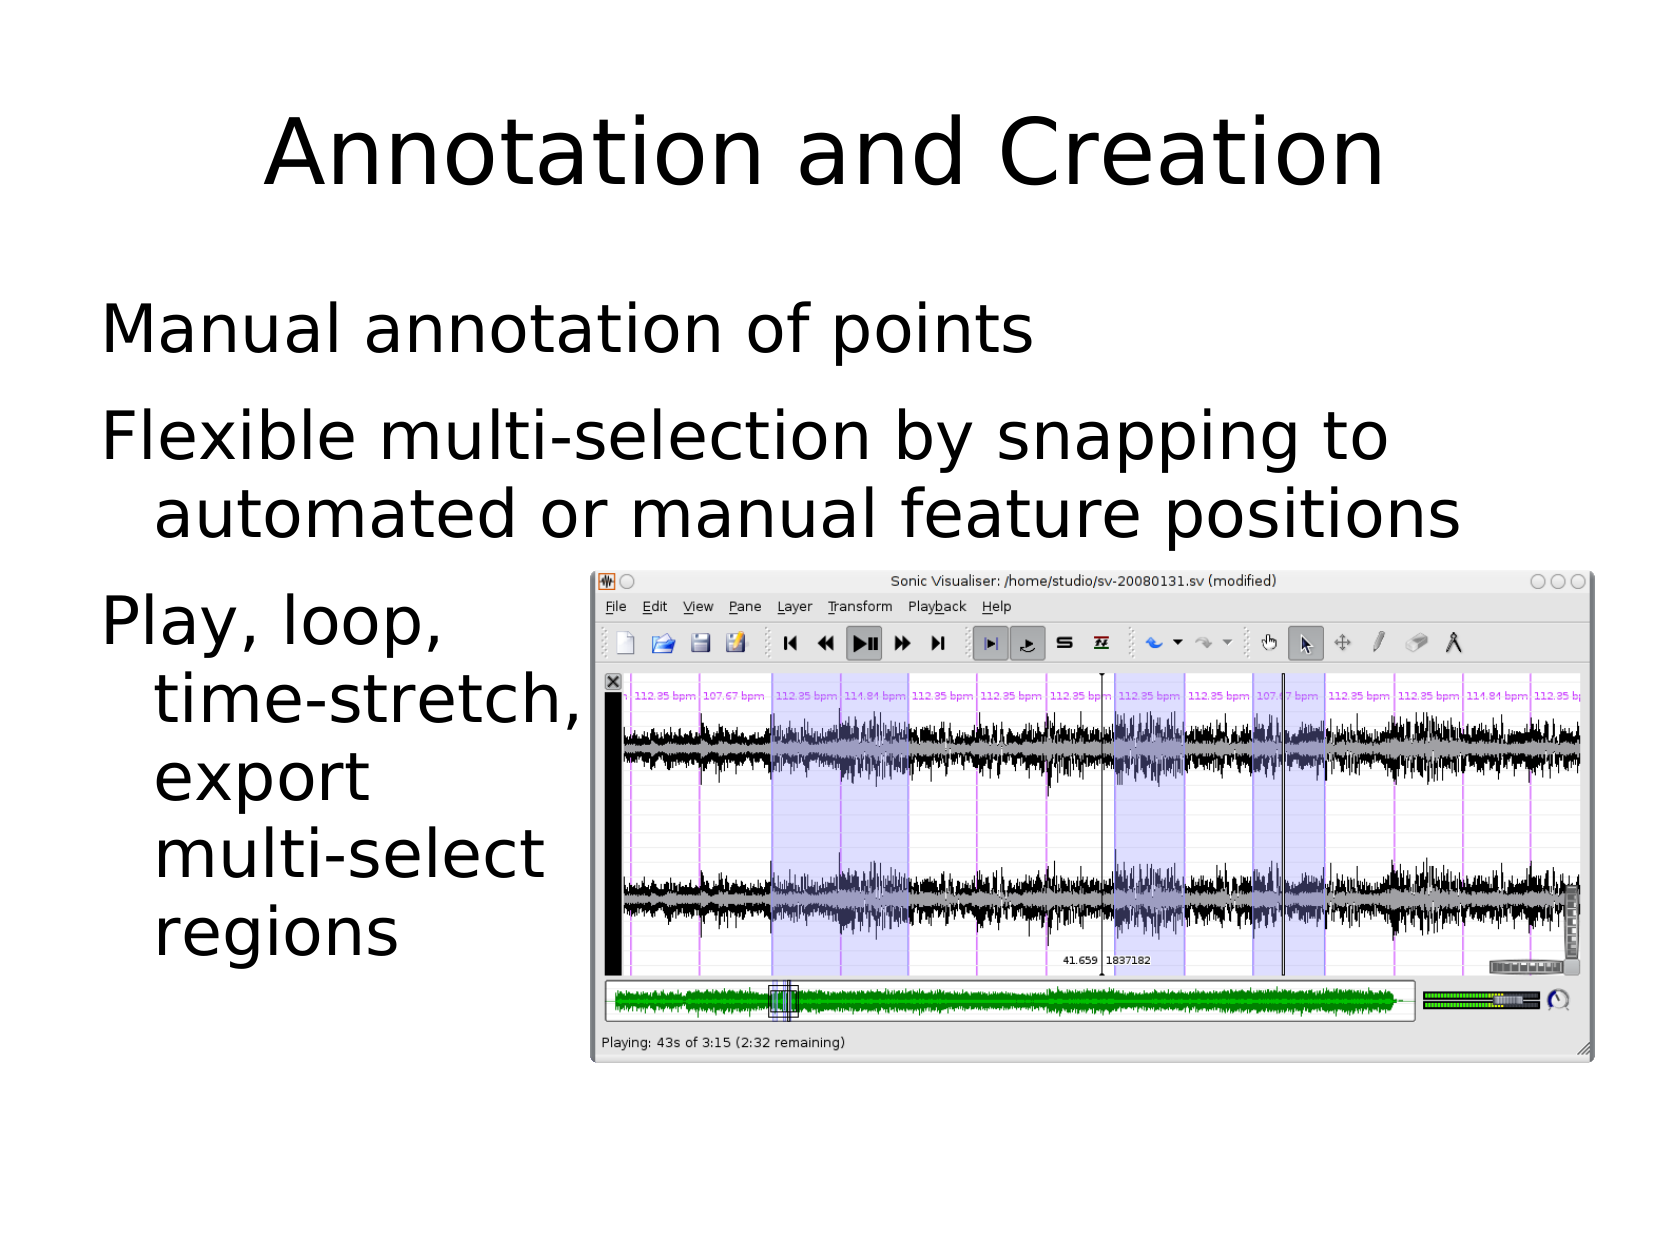

# Annotation and Creation
Manual annotation of points
Flexible multi-selection by snapping to automated or manual feature positions
Play, loop,
time-stretch,
export
multi-select
regions